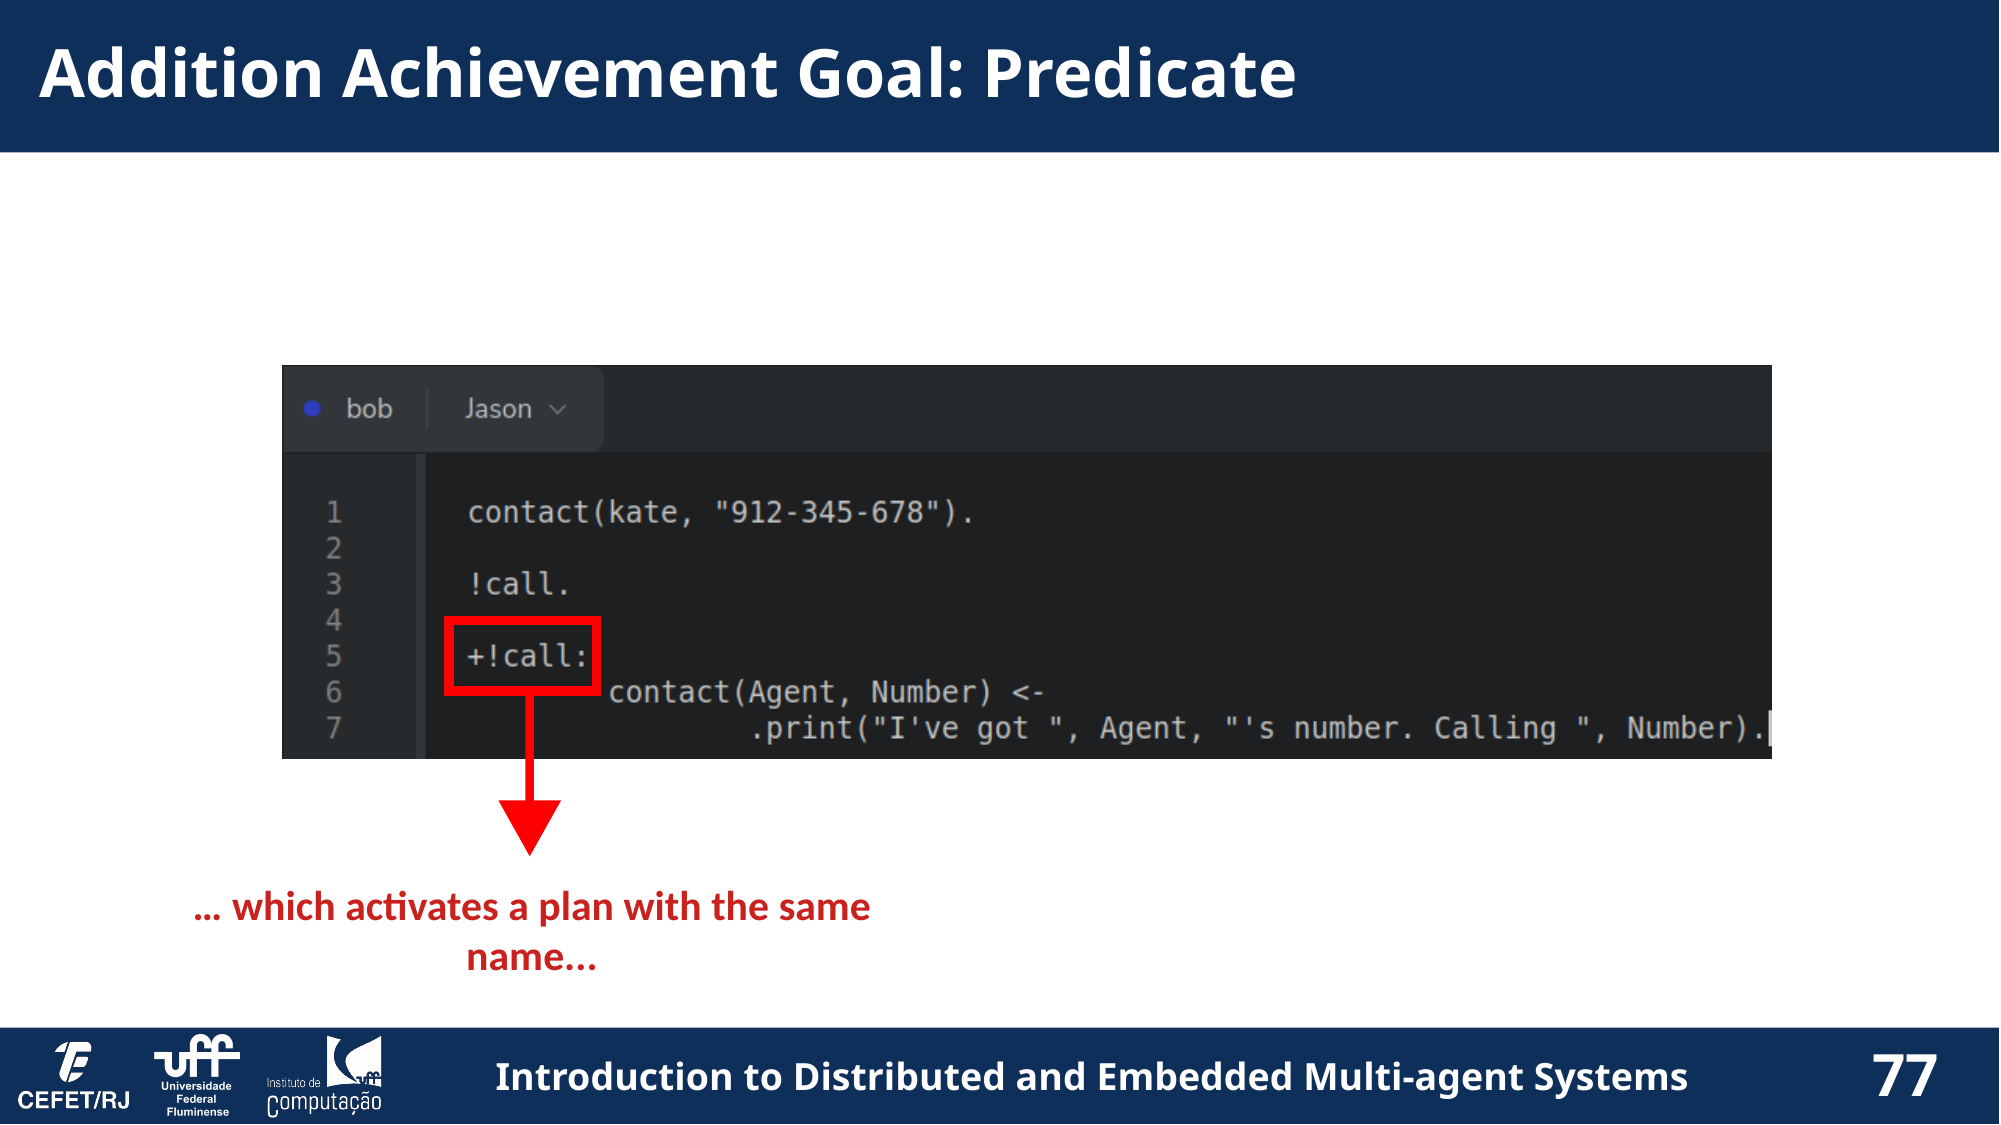

Addition Achievement Goal: Predicate
… which activates a plan with the same name...